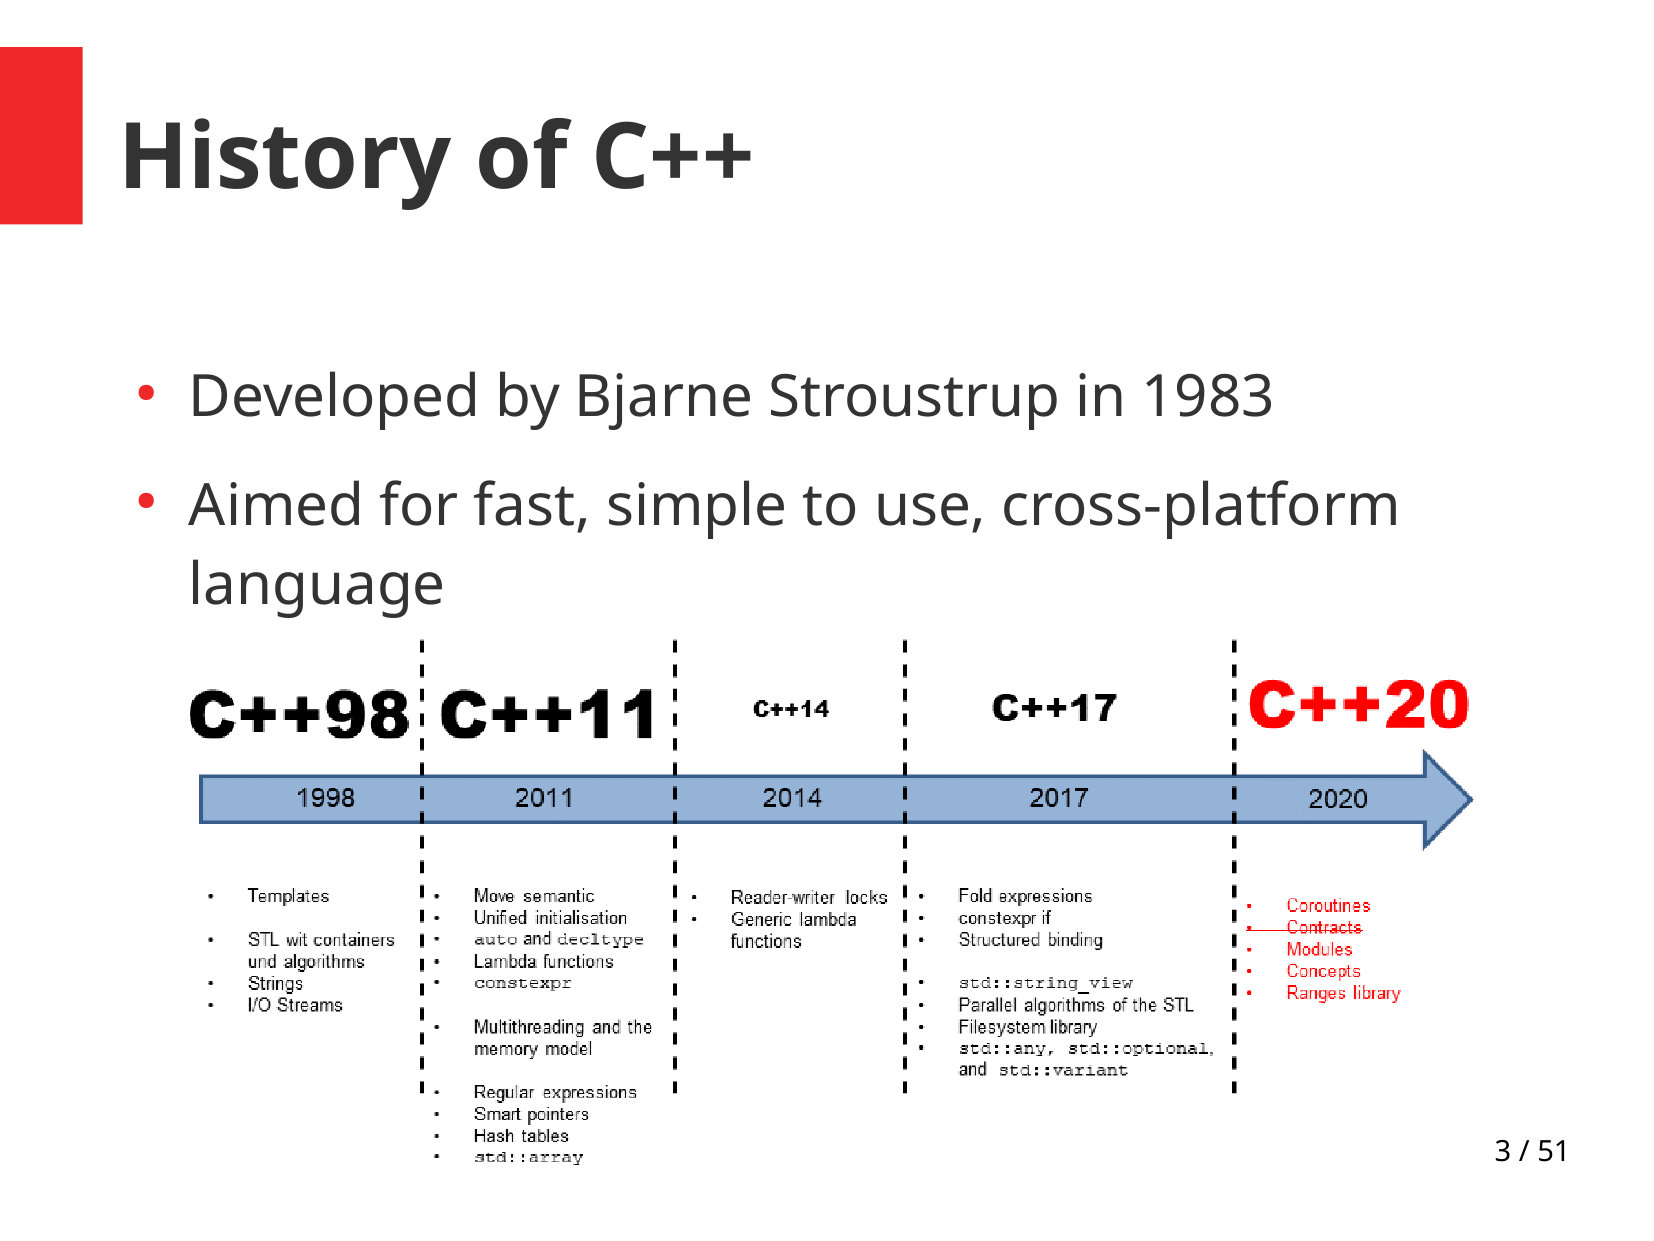

# History of C++
Developed by Bjarne Stroustrup in 1983
Aimed for fast, simple to use, cross-platform language
3